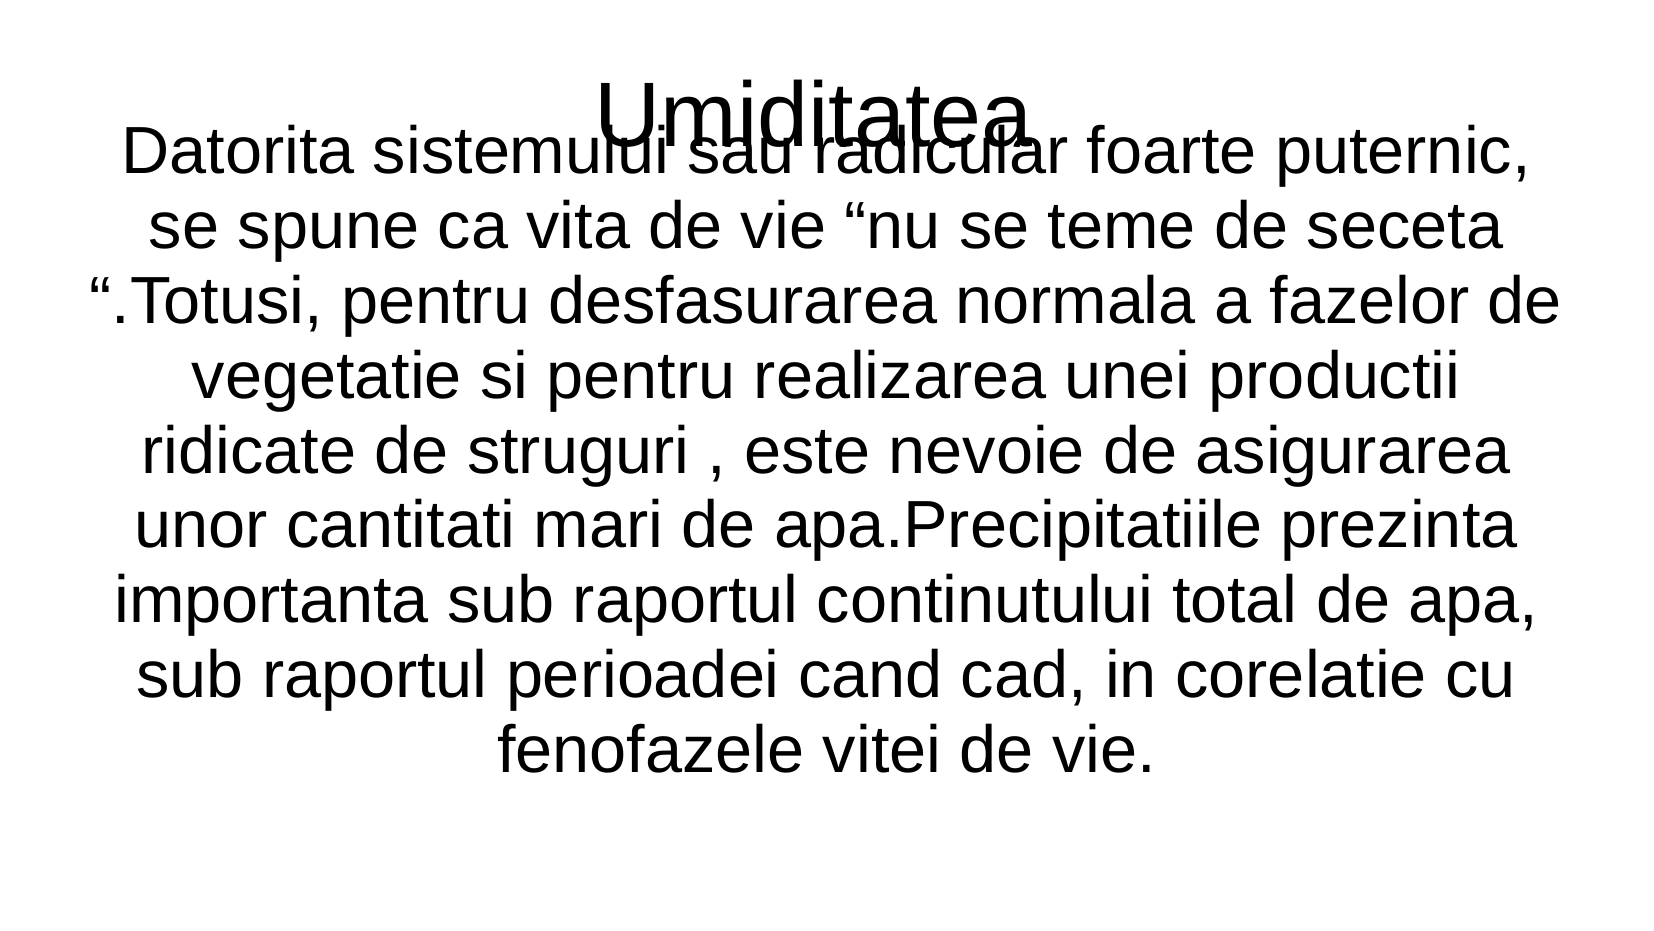

Datorita sistemului sau radicular foarte puternic, se spune ca vita de vie “nu se teme de seceta “.Totusi, pentru desfasurarea normala a fazelor de vegetatie si pentru realizarea unei productii ridicate de struguri , este nevoie de asigurarea unor cantitati mari de apa.Precipitatiile prezinta importanta sub raportul continutului total de apa, sub raportul perioadei cand cad, in corelatie cu fenofazele vitei de vie.
# Umiditatea